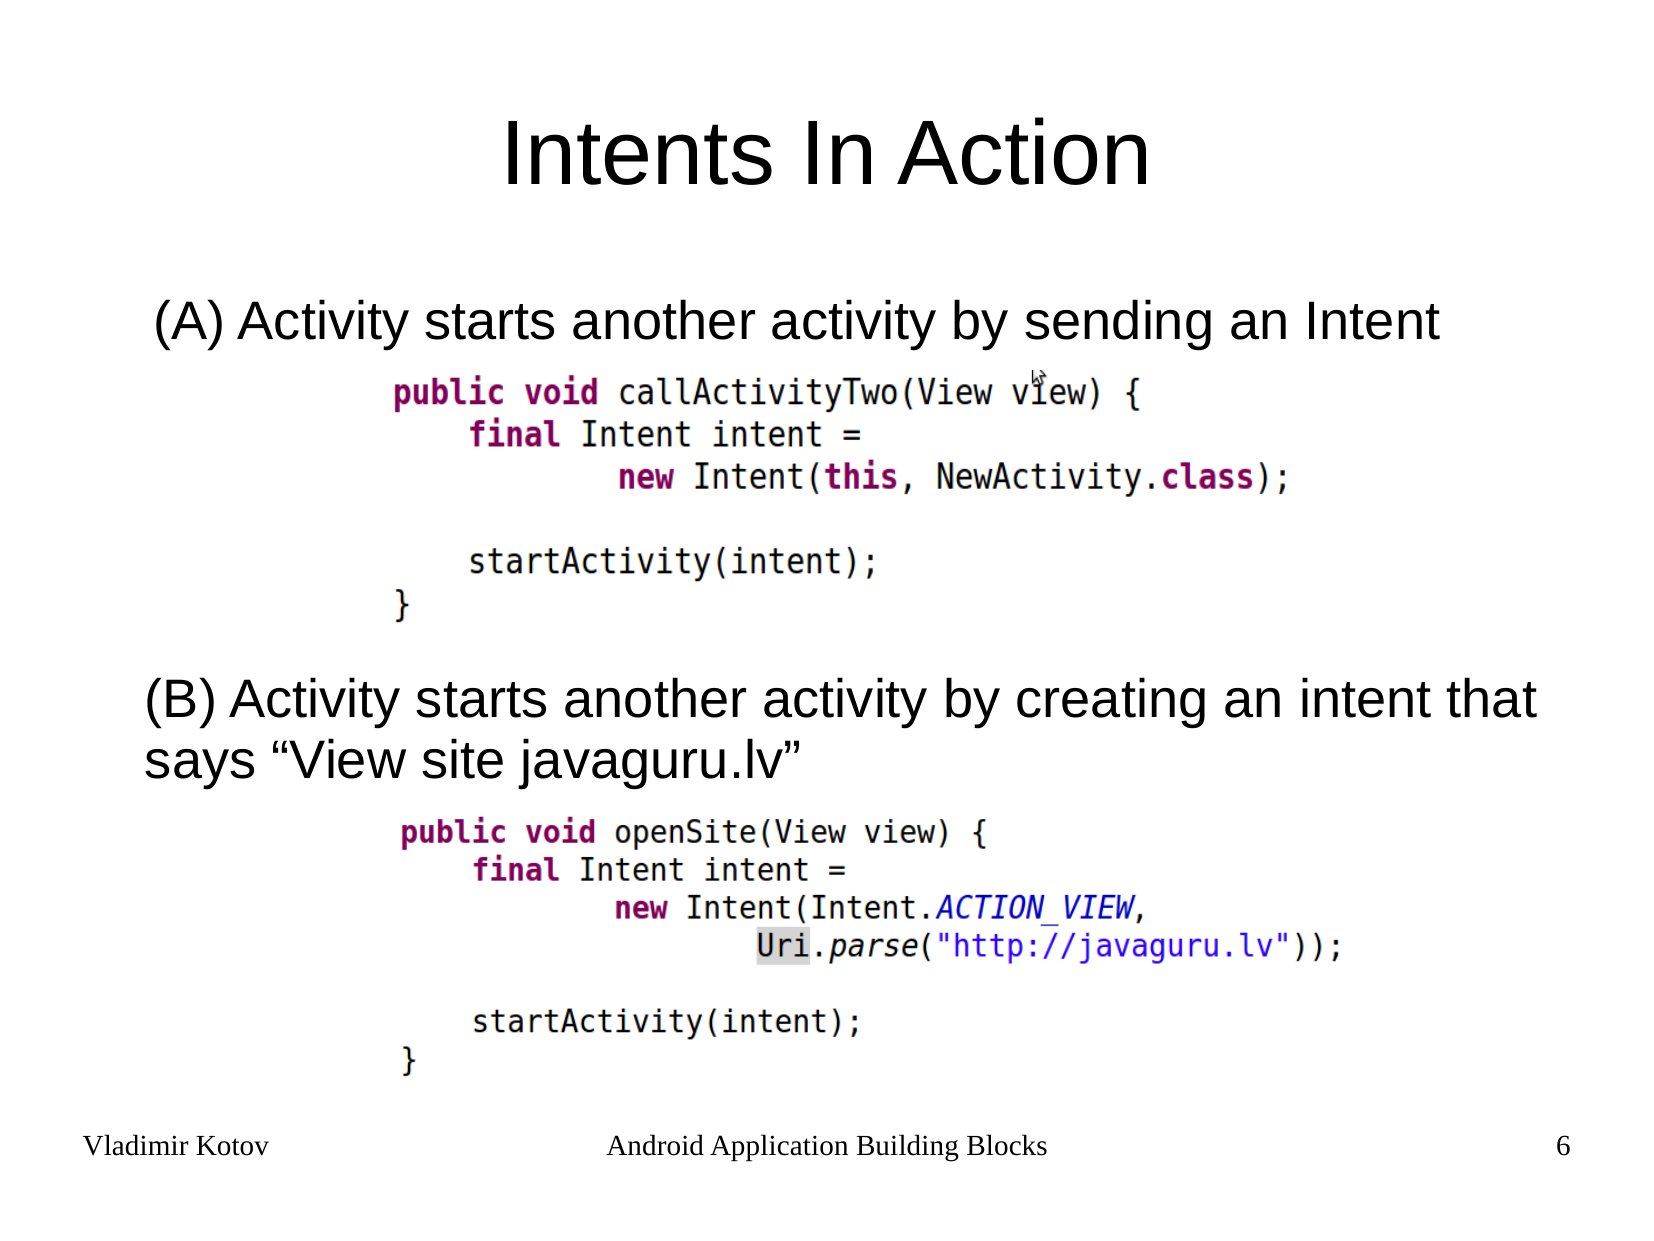

# Intents In Action
(A) Activity starts another activity by sending an Intent
(B) Activity starts another activity by creating an intent that says “View site javaguru.lv”
Vladimir Kotov
Android Application Building Blocks
6